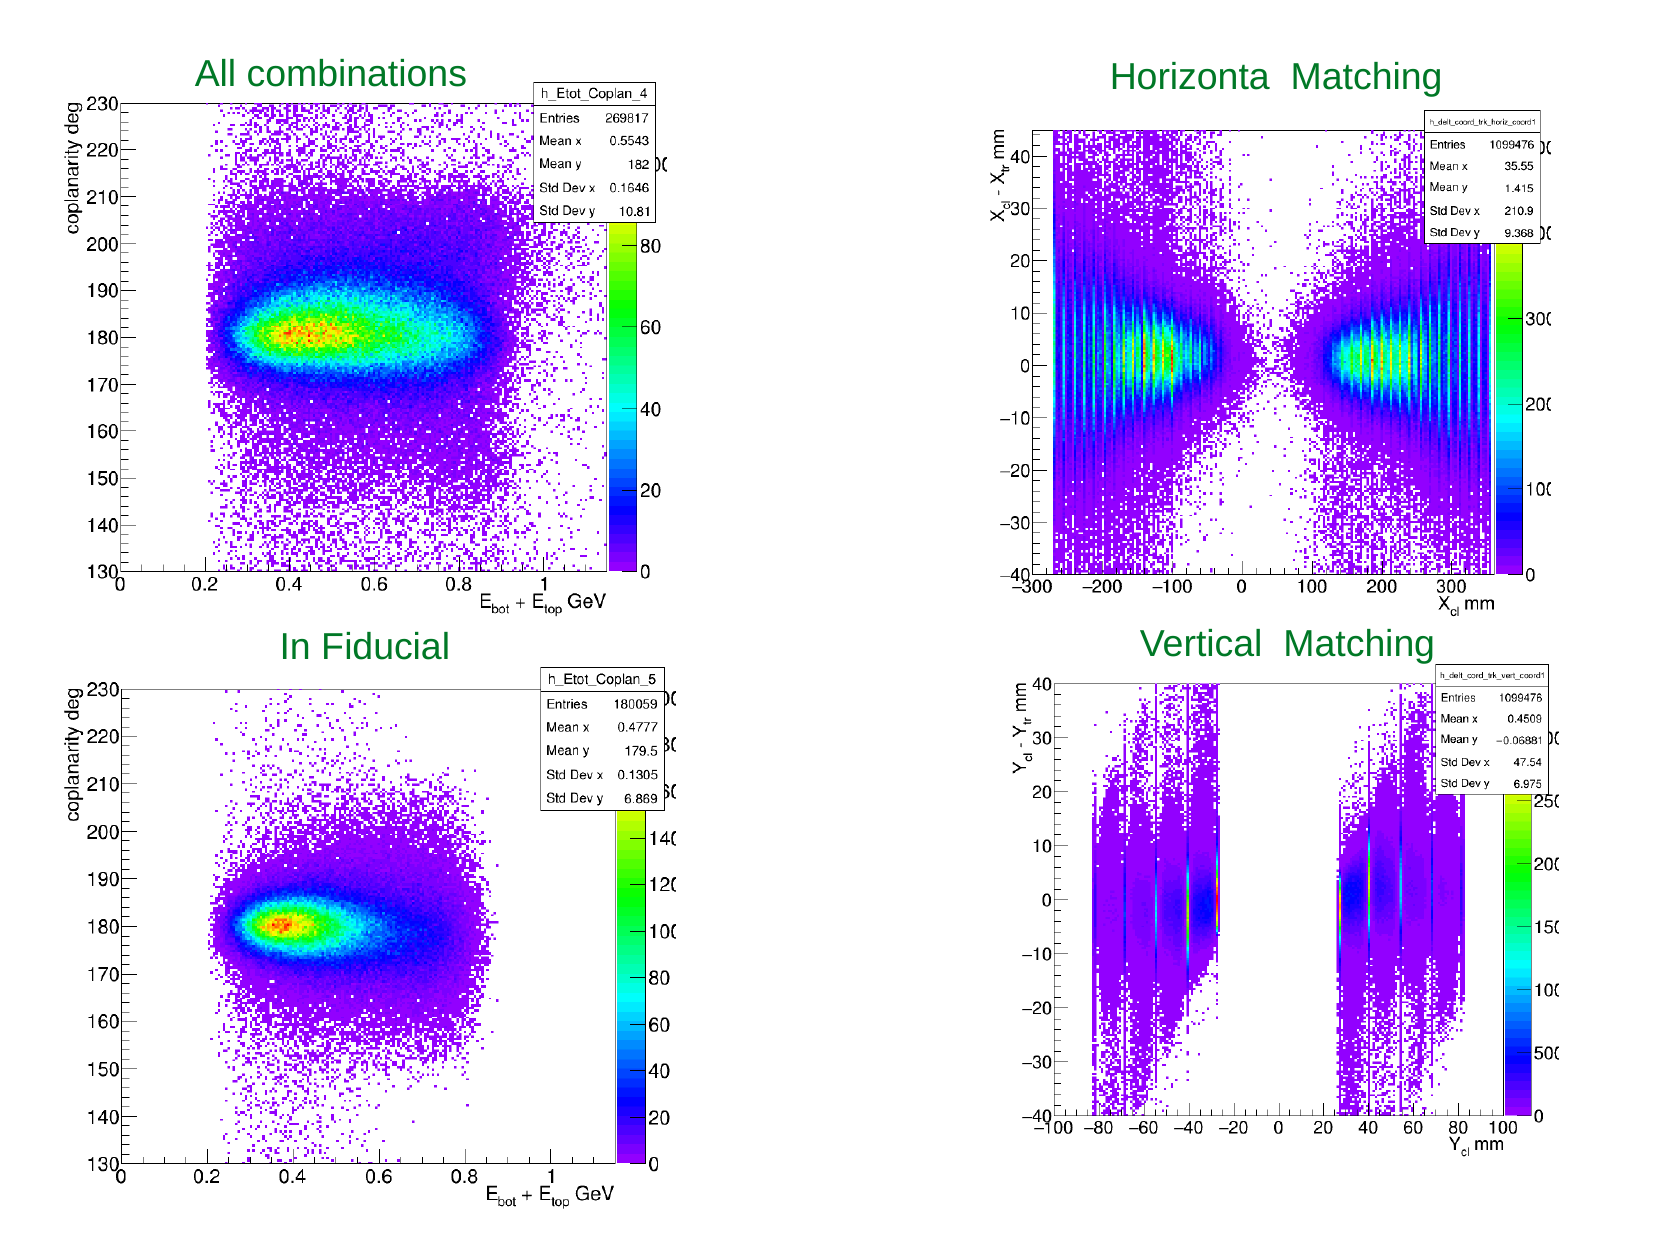

All combinations
Horizonta Matching
Vertical Matching
In Fiducial